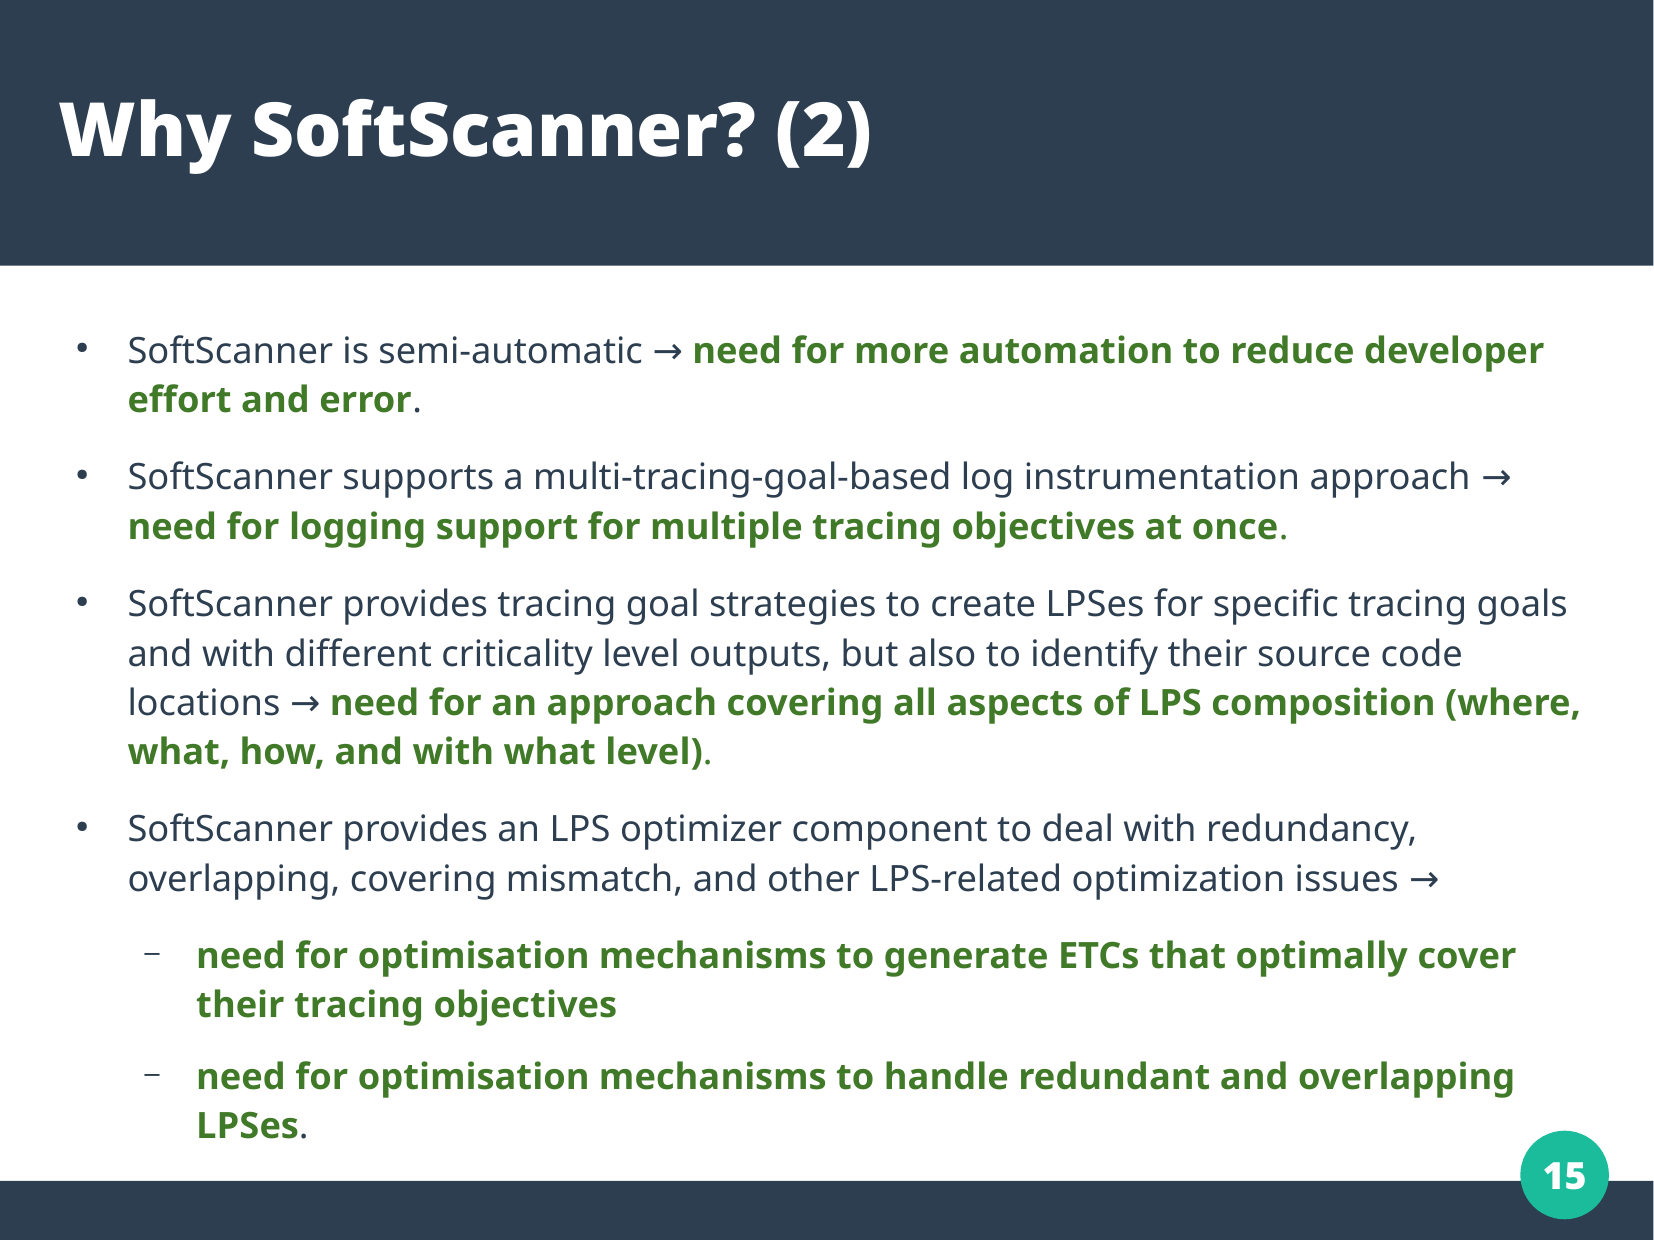

# Why SoftScanner? (2)
SoftScanner is semi-automatic → need for more automation to reduce developer effort and error.
SoftScanner supports a multi-tracing-goal-based log instrumentation approach → need for logging support for multiple tracing objectives at once.
SoftScanner provides tracing goal strategies to create LPSes for specific tracing goals and with different criticality level outputs, but also to identify their source code locations → need for an approach covering all aspects of LPS composition (where, what, how, and with what level).
SoftScanner provides an LPS optimizer component to deal with redundancy, overlapping, covering mismatch, and other LPS-related optimization issues →
need for optimisation mechanisms to generate ETCs that optimally cover their tracing objectives
need for optimisation mechanisms to handle redundant and overlapping LPSes.
15